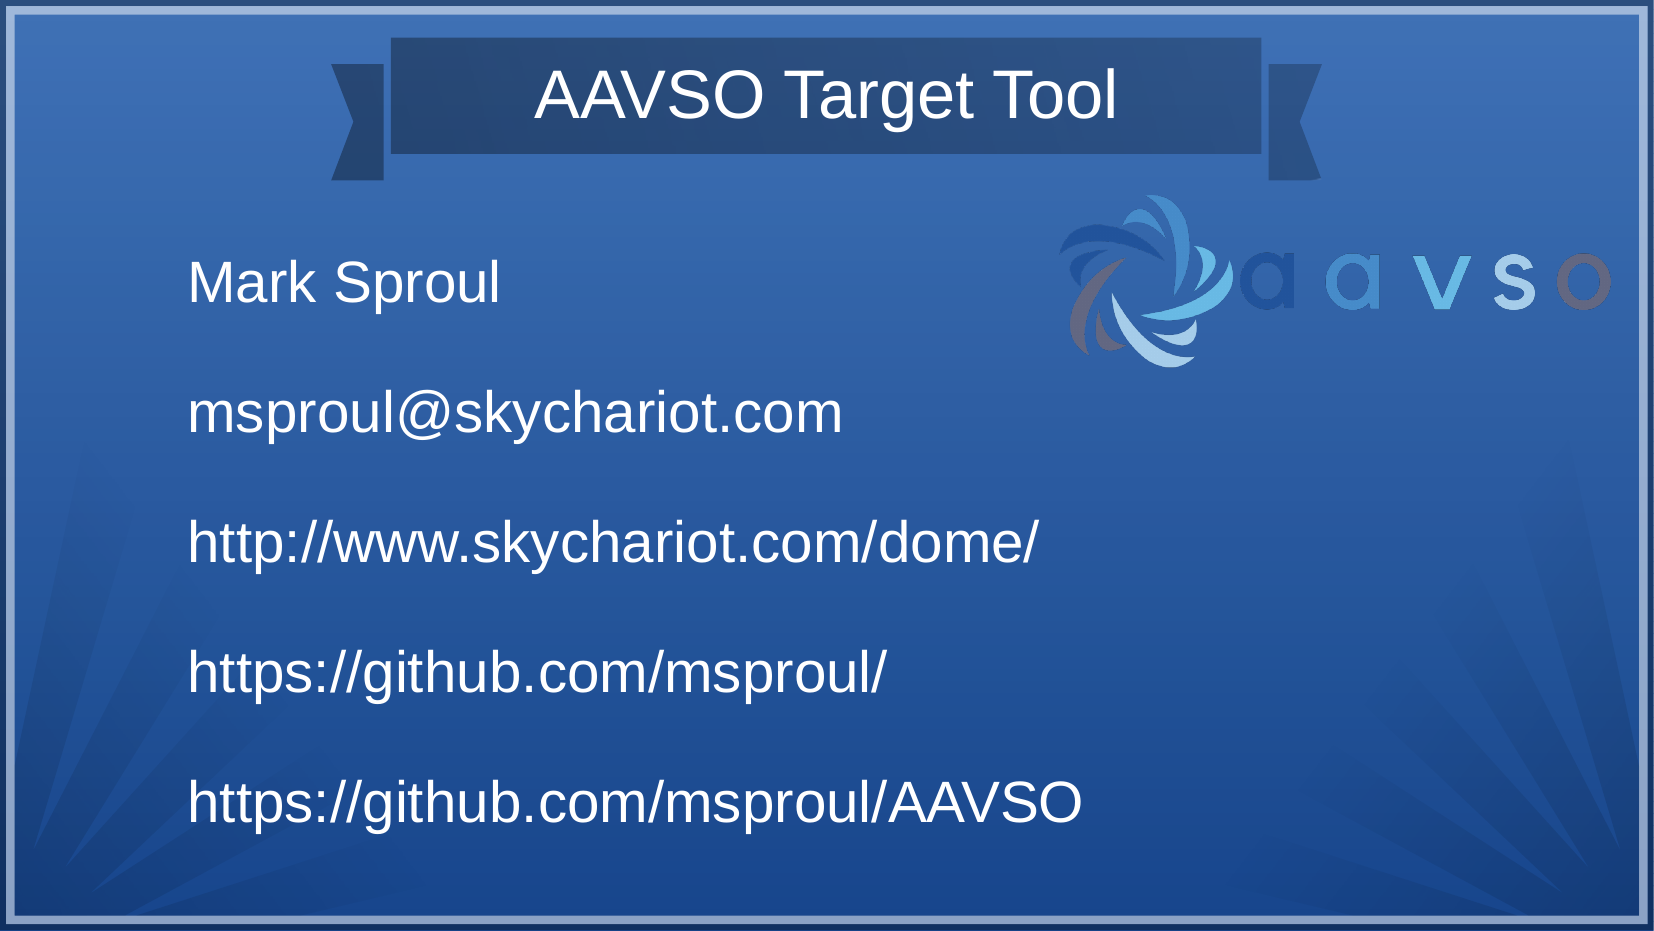

# AAVSO Target Tool
Mark Sproul
msproul@skychariot.com
http://www.skychariot.com/dome/
https://github.com/msproul/
https://github.com/msproul/AAVSO